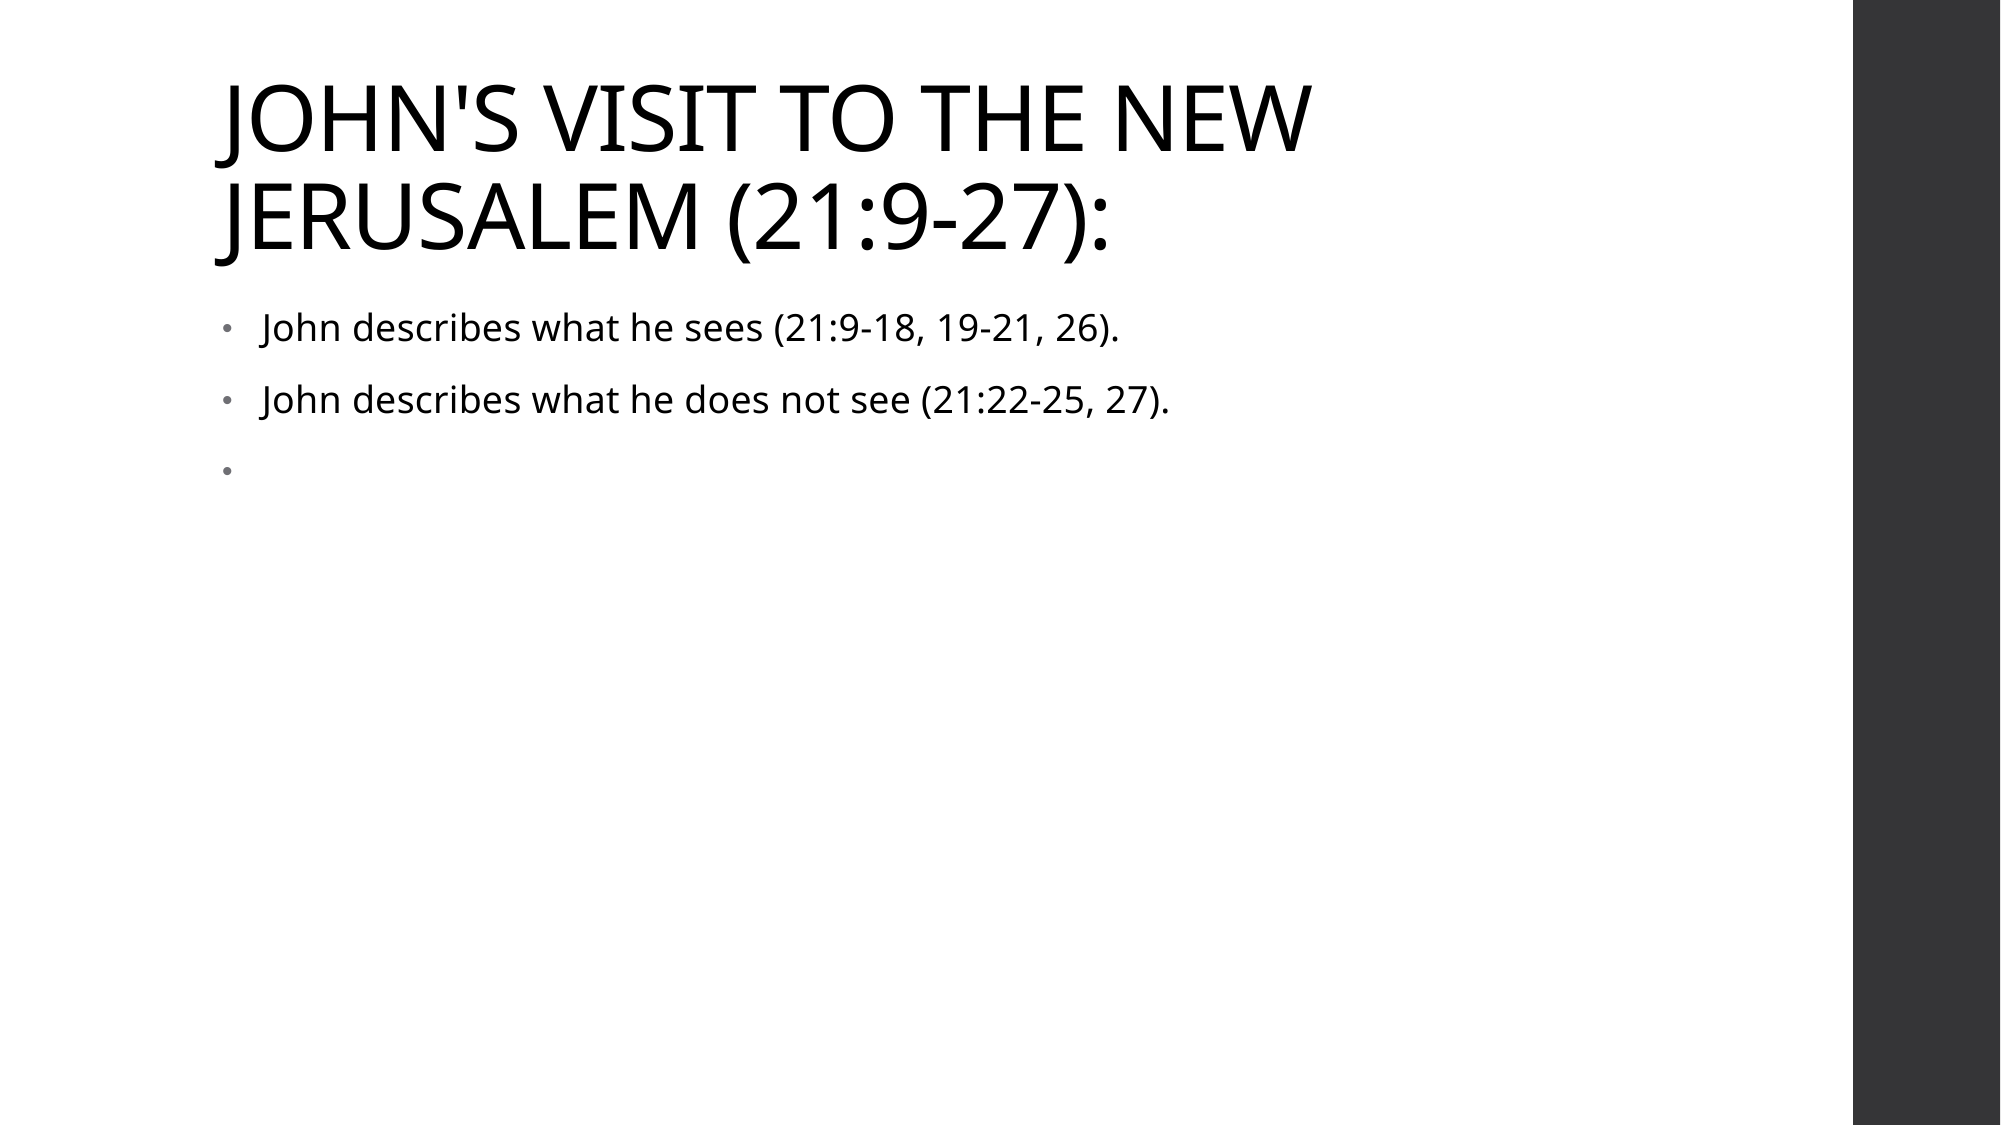

# JOHN'S VISIT TO THE NEW JERUSALEM (21:9-27):
 John describes what he sees (21:9-18, 19-21, 26).
 John describes what he does not see (21:22-25, 27).